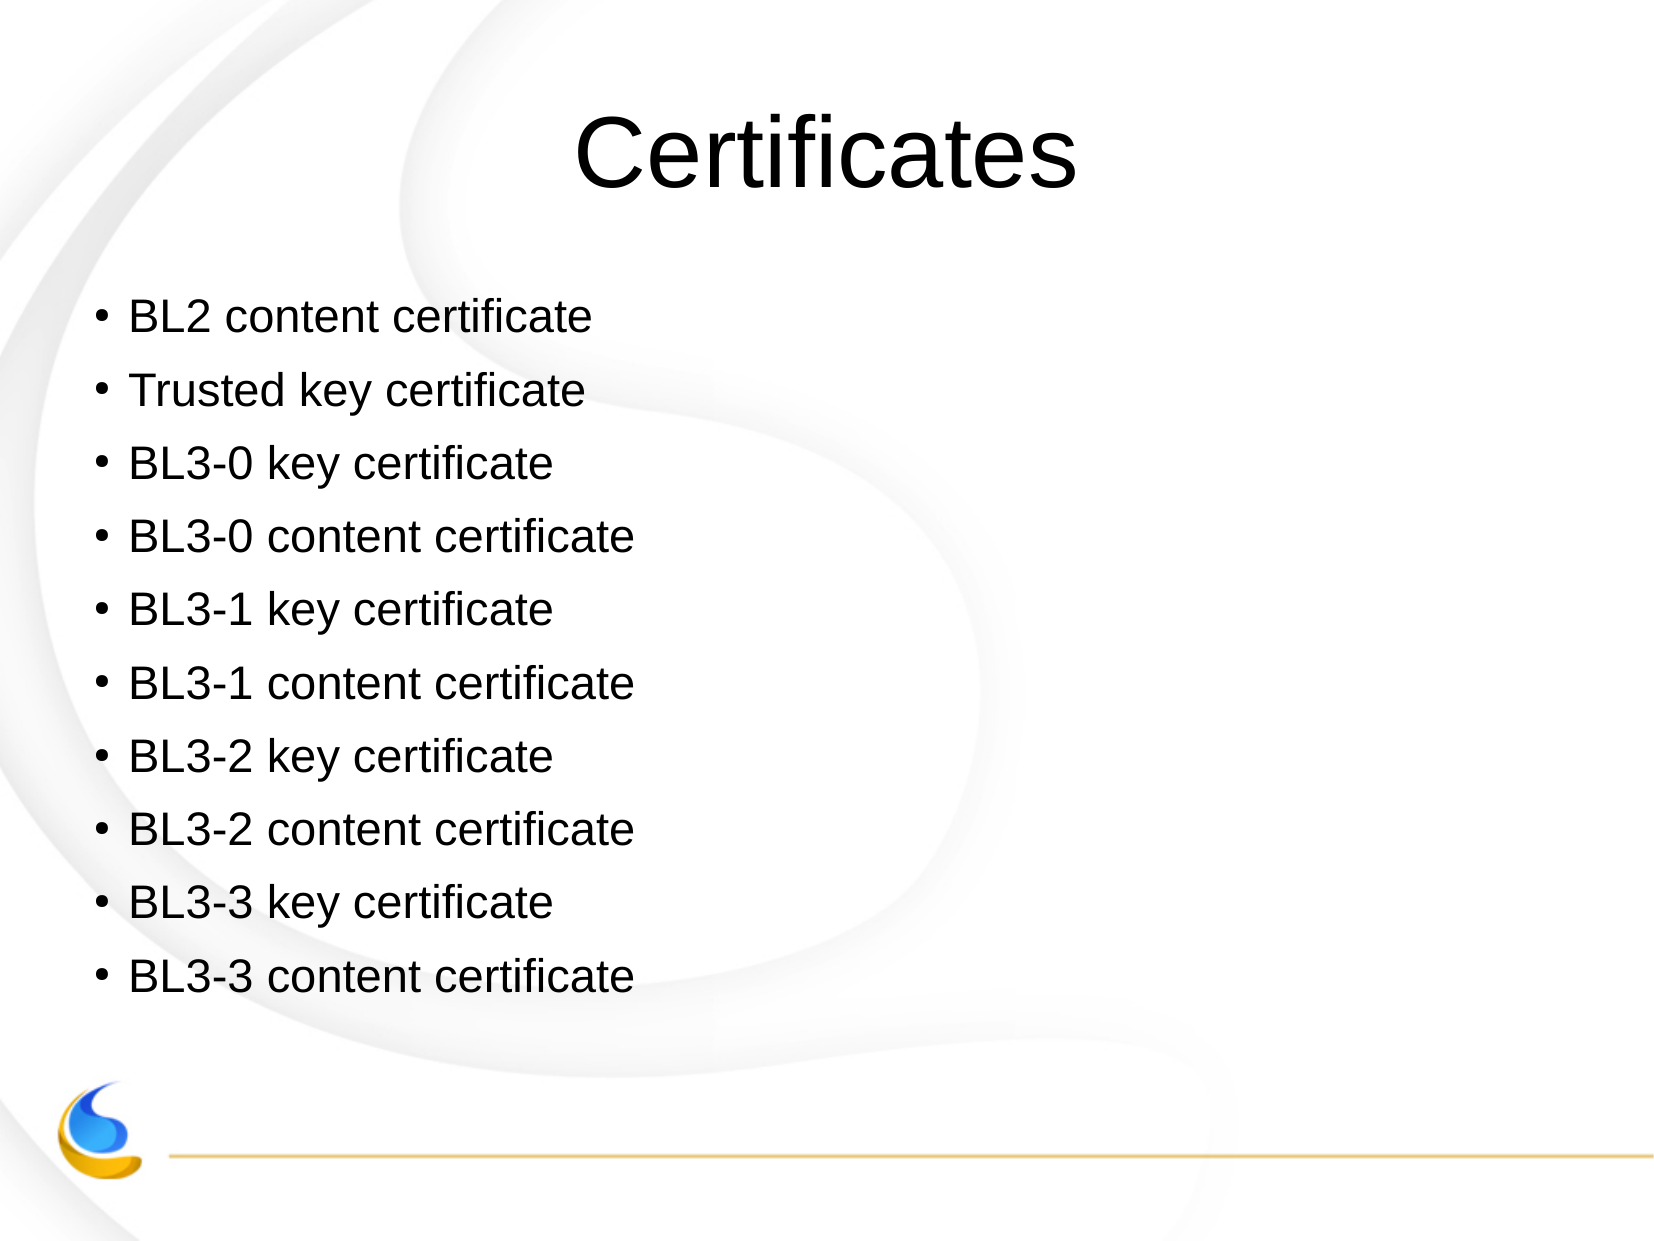

# Certificates
BL2 content certificate
Trusted key certificate
BL3-0 key certificate
BL3-0 content certificate
BL3-1 key certificate
BL3-1 content certificate
BL3-2 key certificate
BL3-2 content certificate
BL3-3 key certificate
BL3-3 content certificate